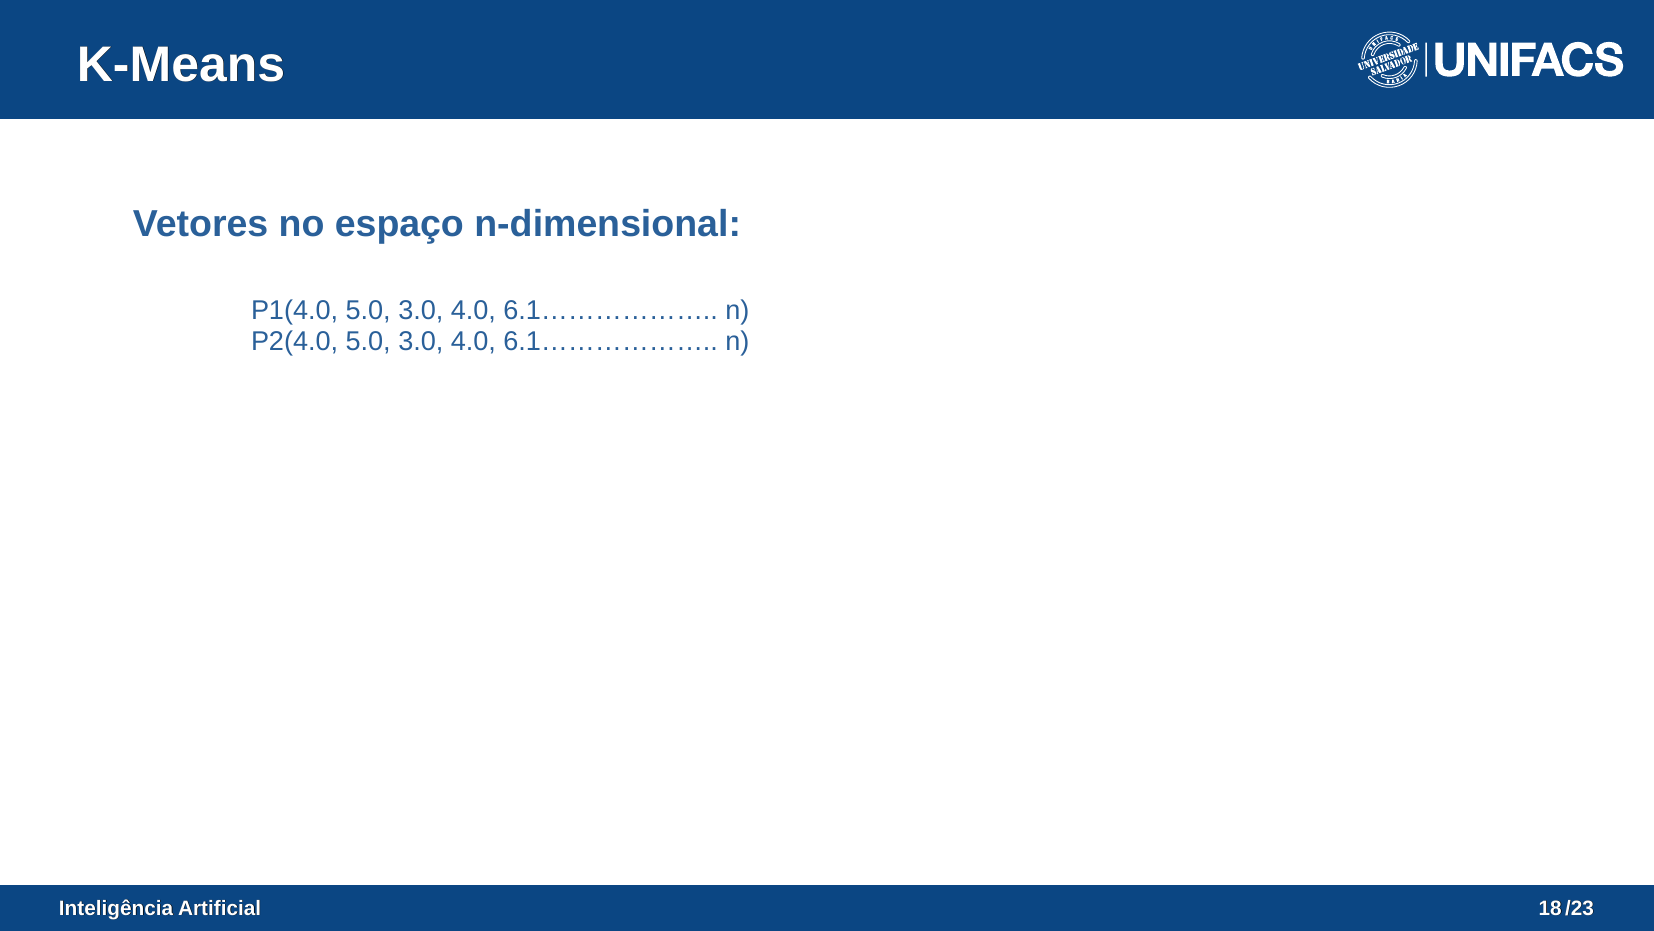

K-Means
Vetores no espaço n-dimensional:
P1(4.0, 5.0, 3.0, 4.0, 6.1……………….. n)
P2(4.0, 5.0, 3.0, 4.0, 6.1……………….. n)